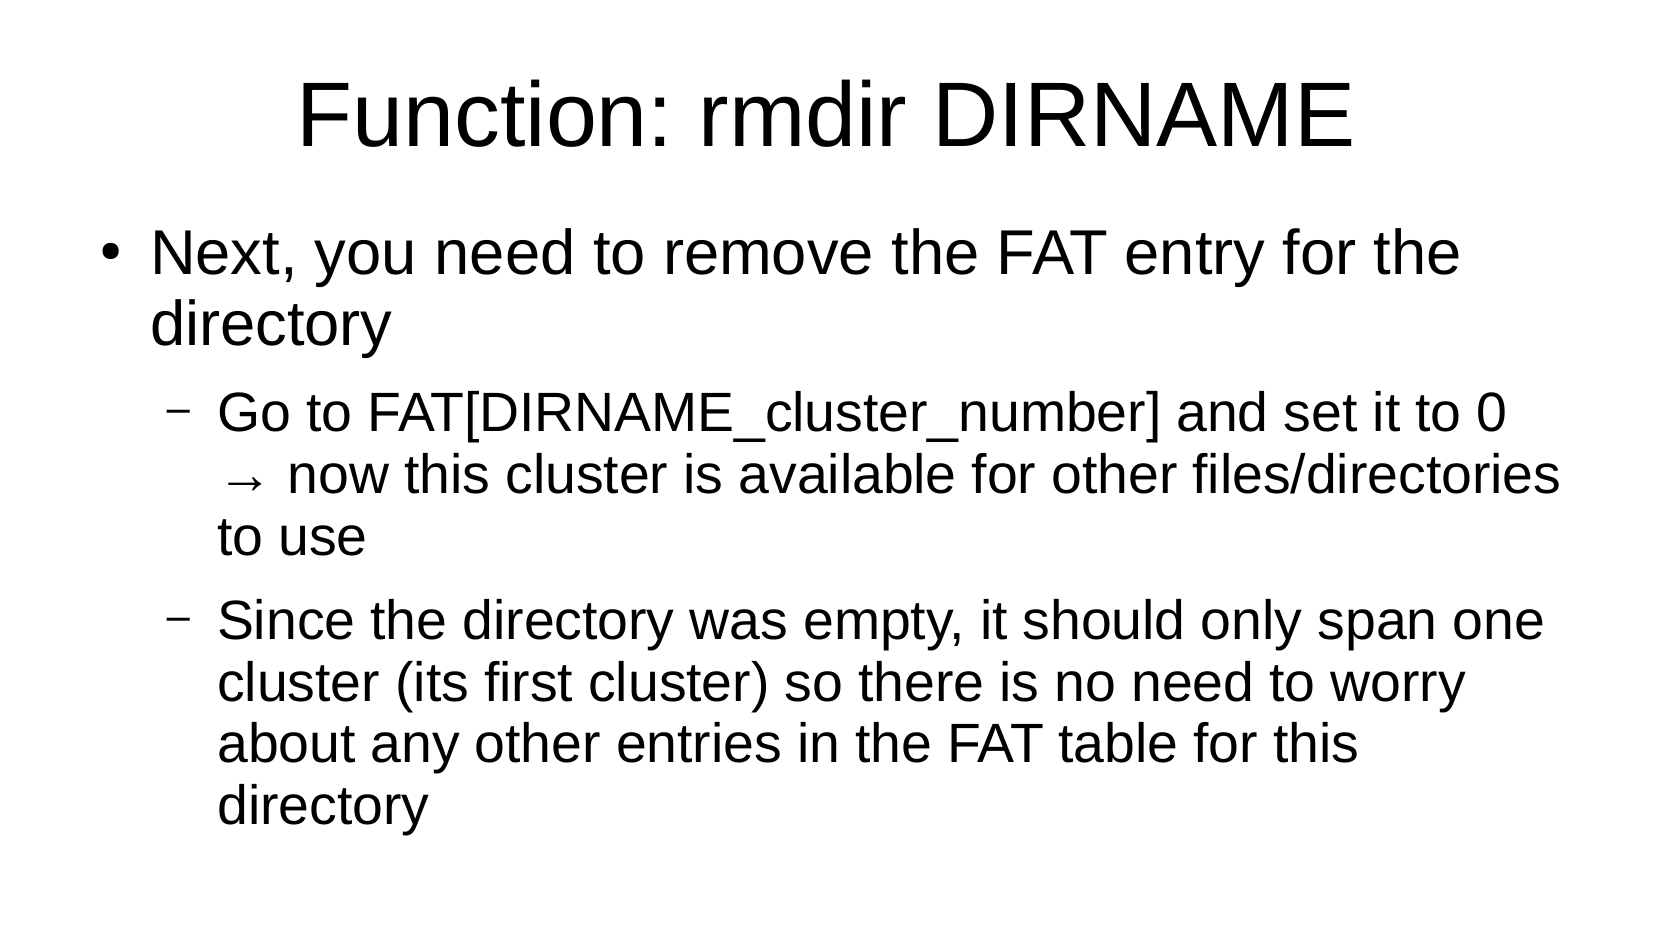

# Function: rmdir DIRNAME
Next, you need to remove the FAT entry for the directory
Go to FAT[DIRNAME_cluster_number] and set it to 0 → now this cluster is available for other files/directories to use
Since the directory was empty, it should only span one cluster (its first cluster) so there is no need to worry about any other entries in the FAT table for this directory